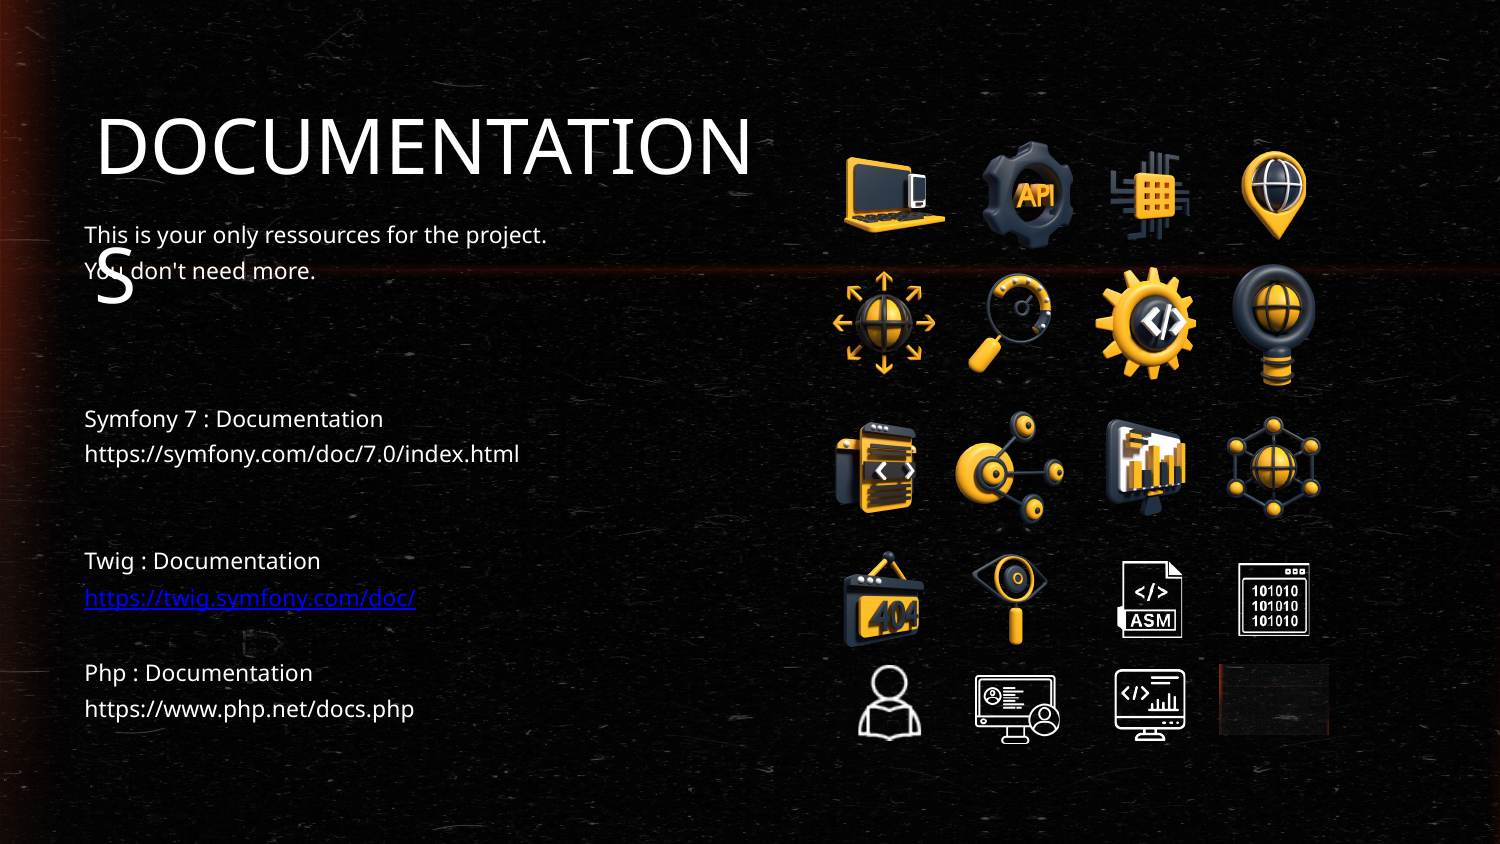

DOCUMENTATIONS
This is your only ressources for the project. You don't need more.
Symfony 7 : Documentation
https://symfony.com/doc/7.0/index.html
Twig : Documentation
https://twig.symfony.com/doc/
Php : Documentation
https://www.php.net/docs.php